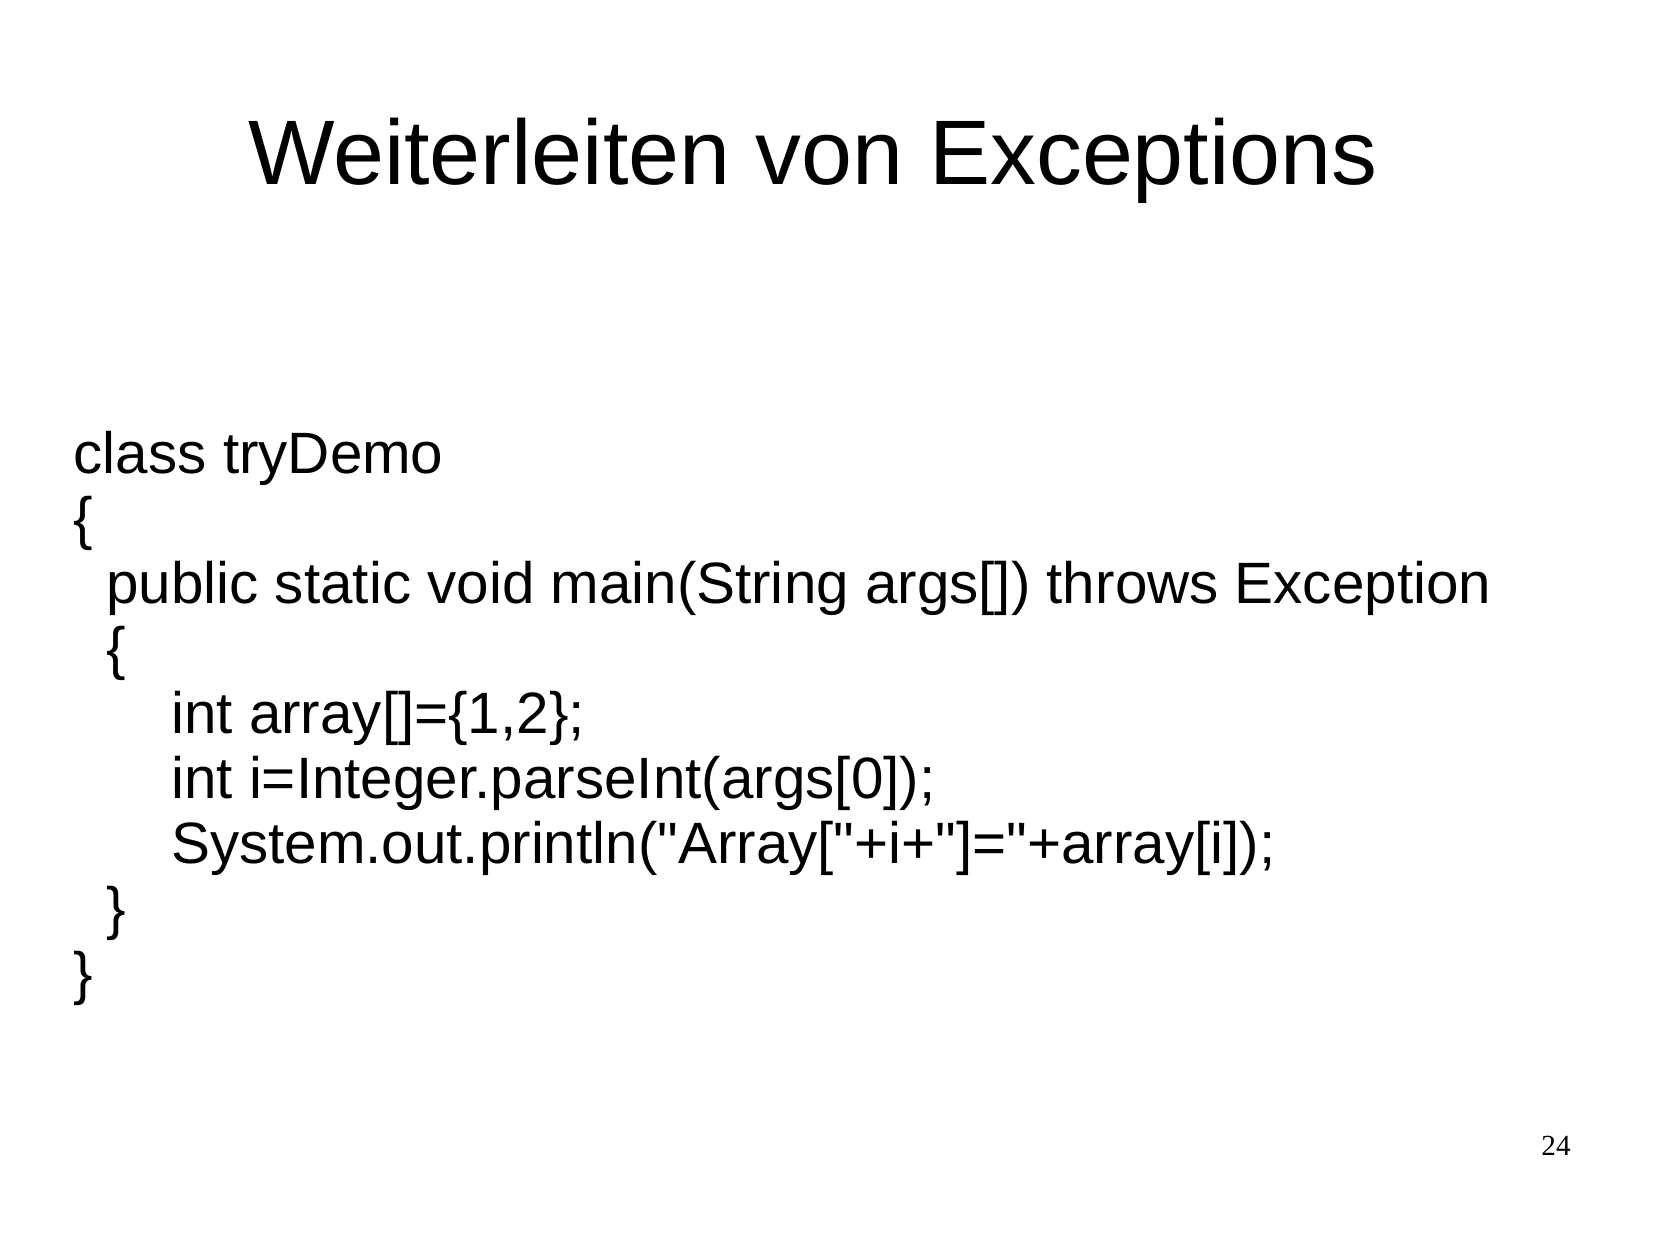

# Weiterleiten von Exceptions
class tryDemo
{
 public static void main(String args[]) throws Exception
 {
 int array[]={1,2};
 int i=Integer.parseInt(args[0]);
 System.out.println("Array["+i+"]="+array[i]);
 }
}
24